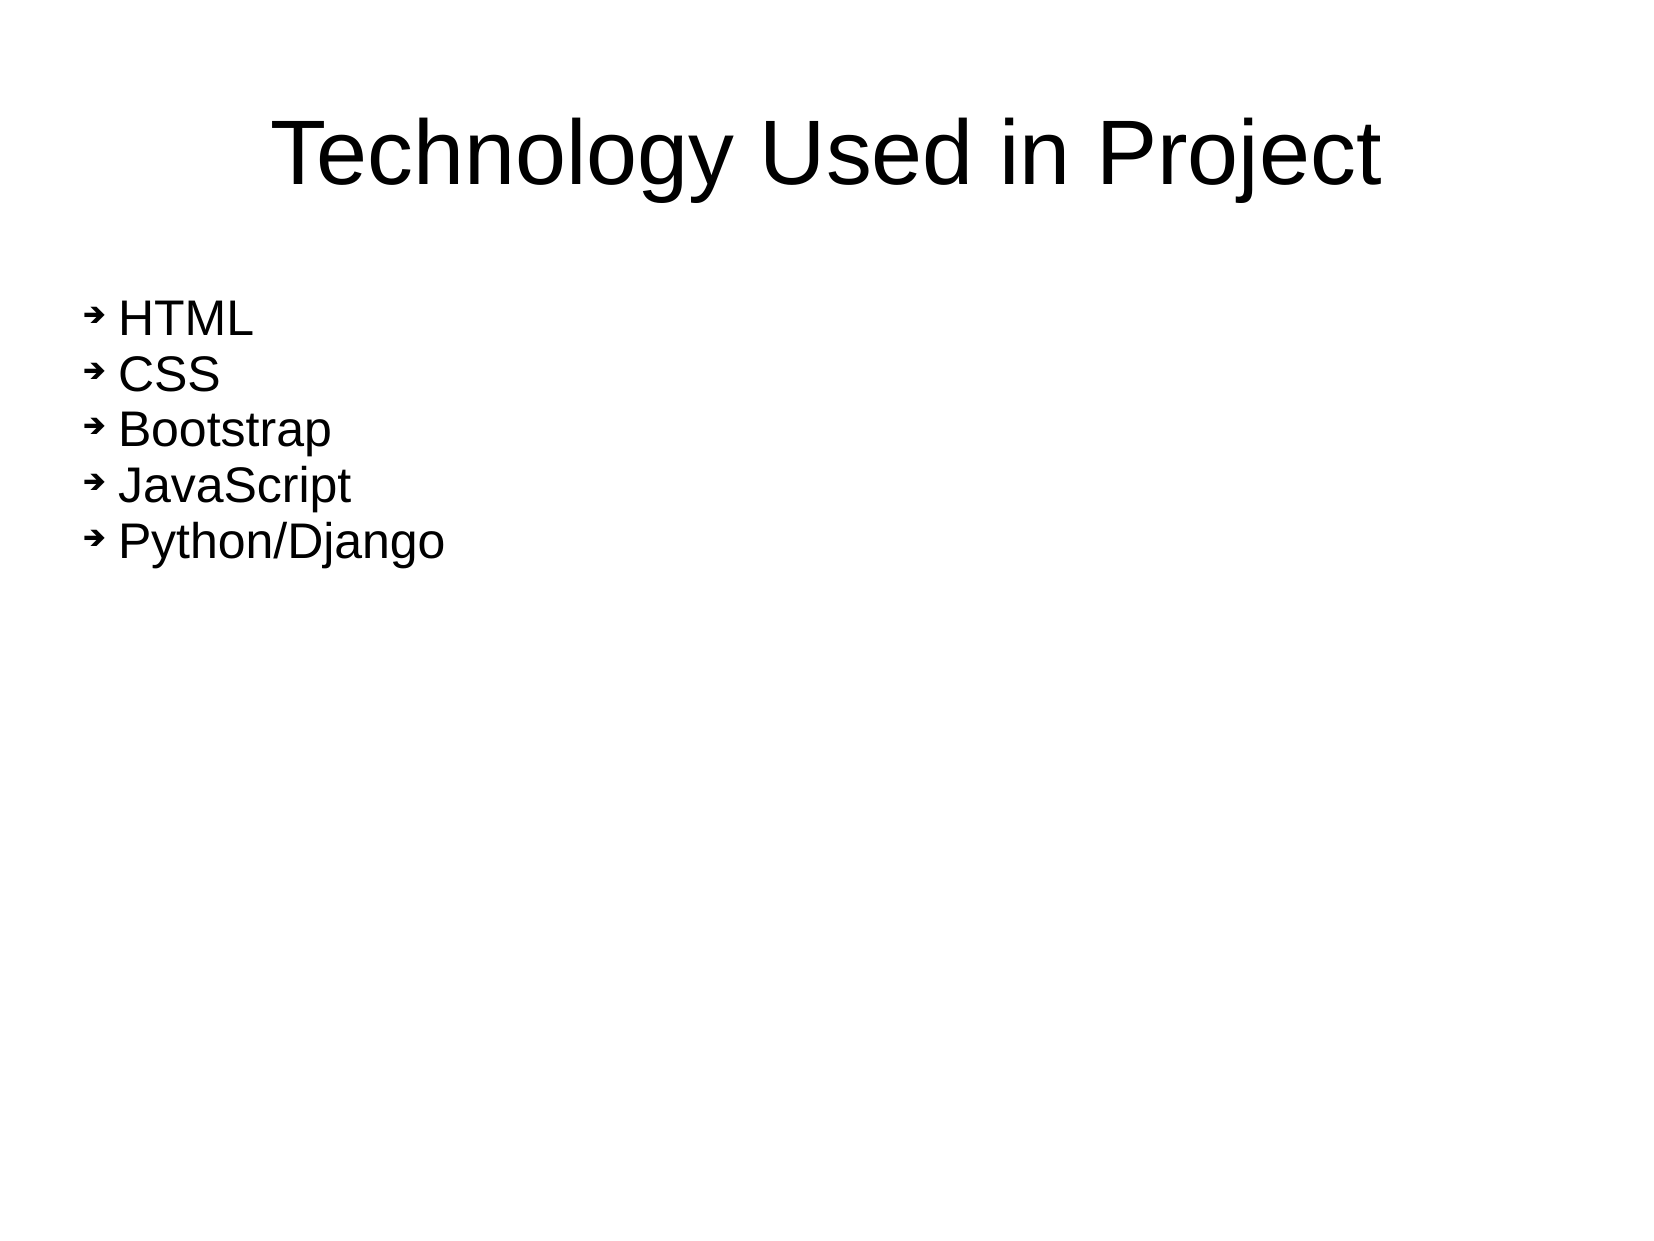

# Technology Used in Project
HTML
CSS
Bootstrap
JavaScript
Python/Django